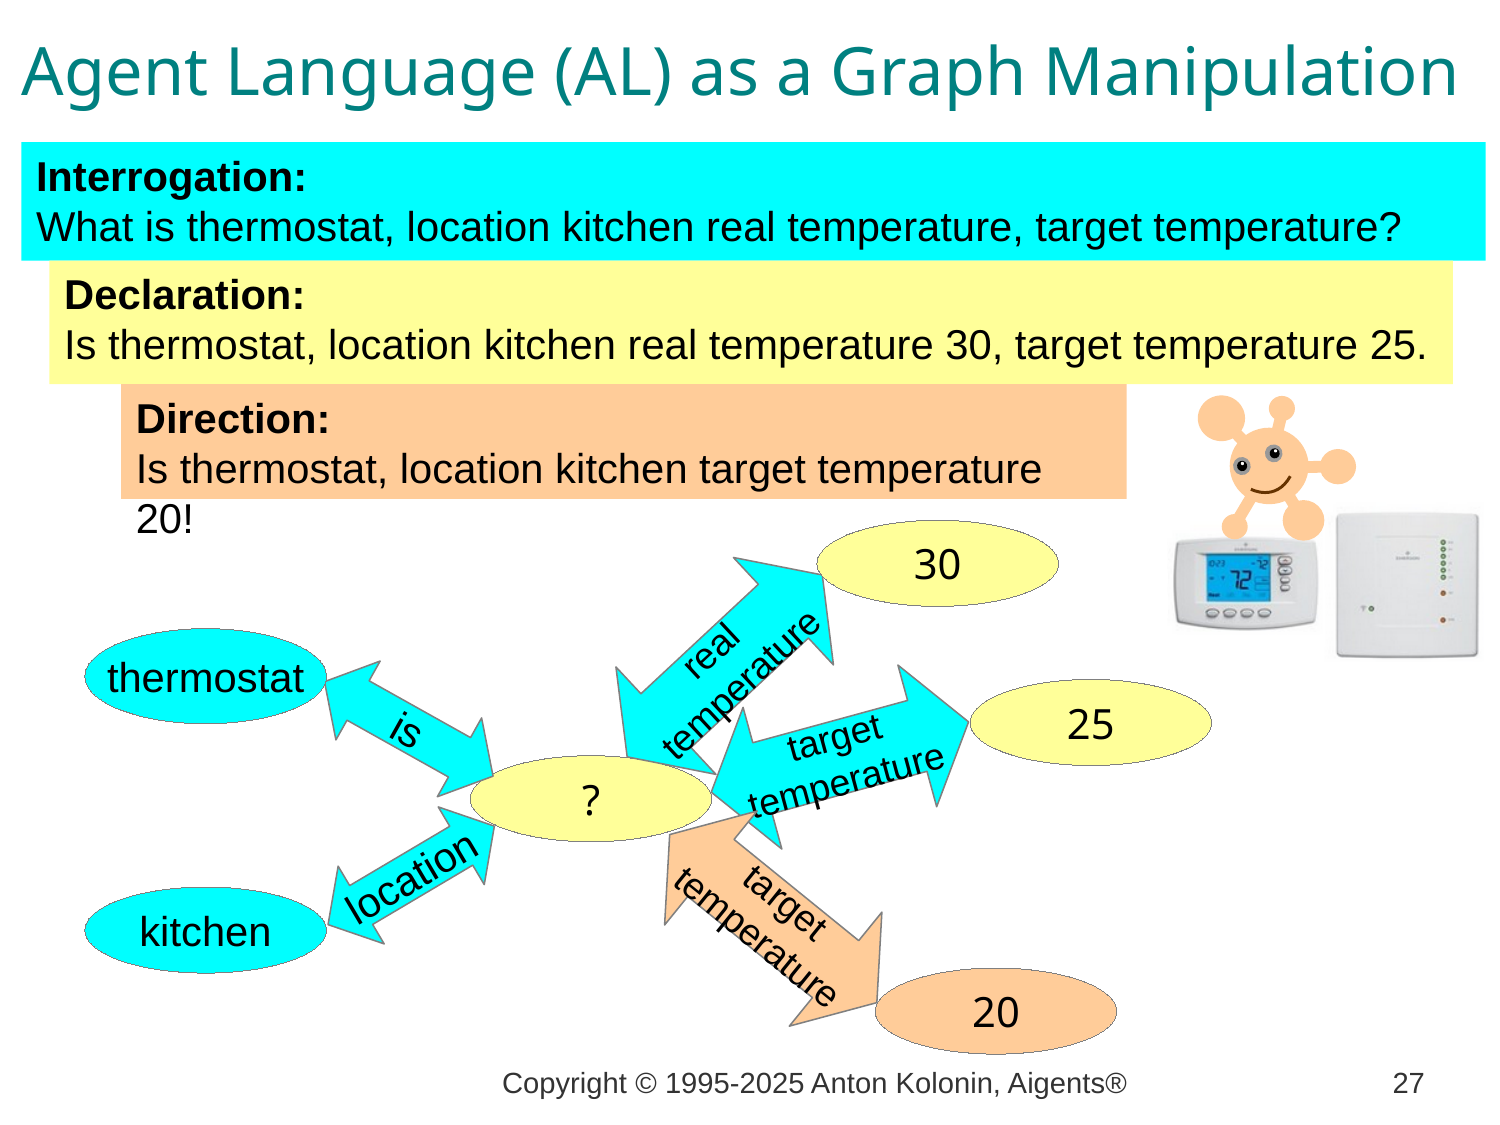

Agent Language (AL) as a Graph Manipulation
Interrogation:
What is thermostat, location kitchen real temperature, target temperature?
Declaration:
Is thermostat, location kitchen real temperature 30, target temperature 25.
Direction:
Is thermostat, location kitchen target temperature 20!
30
real
temperature
thermostat
25
target
temperature
is
?
location
target
temperature
kitchen
20
Copyright © 1995-2025 Anton Kolonin, Aigents®
27